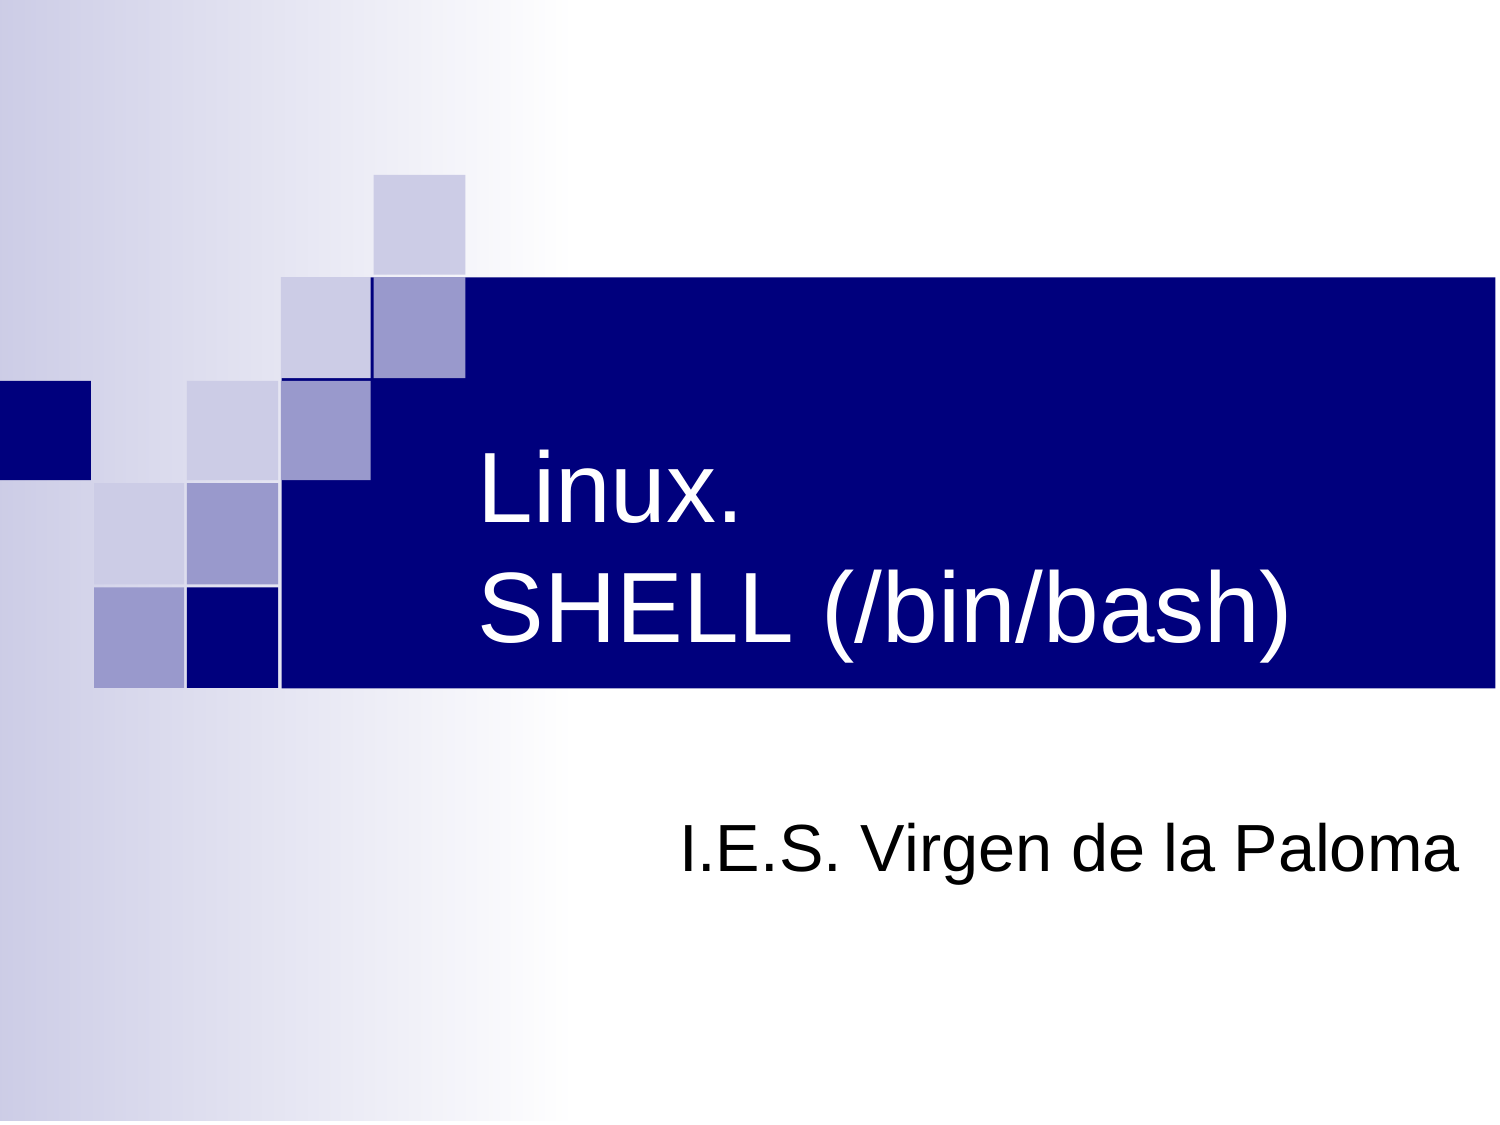

Linux.
	SHELL (/bin/bash)
I.E.S. Virgen de la Paloma